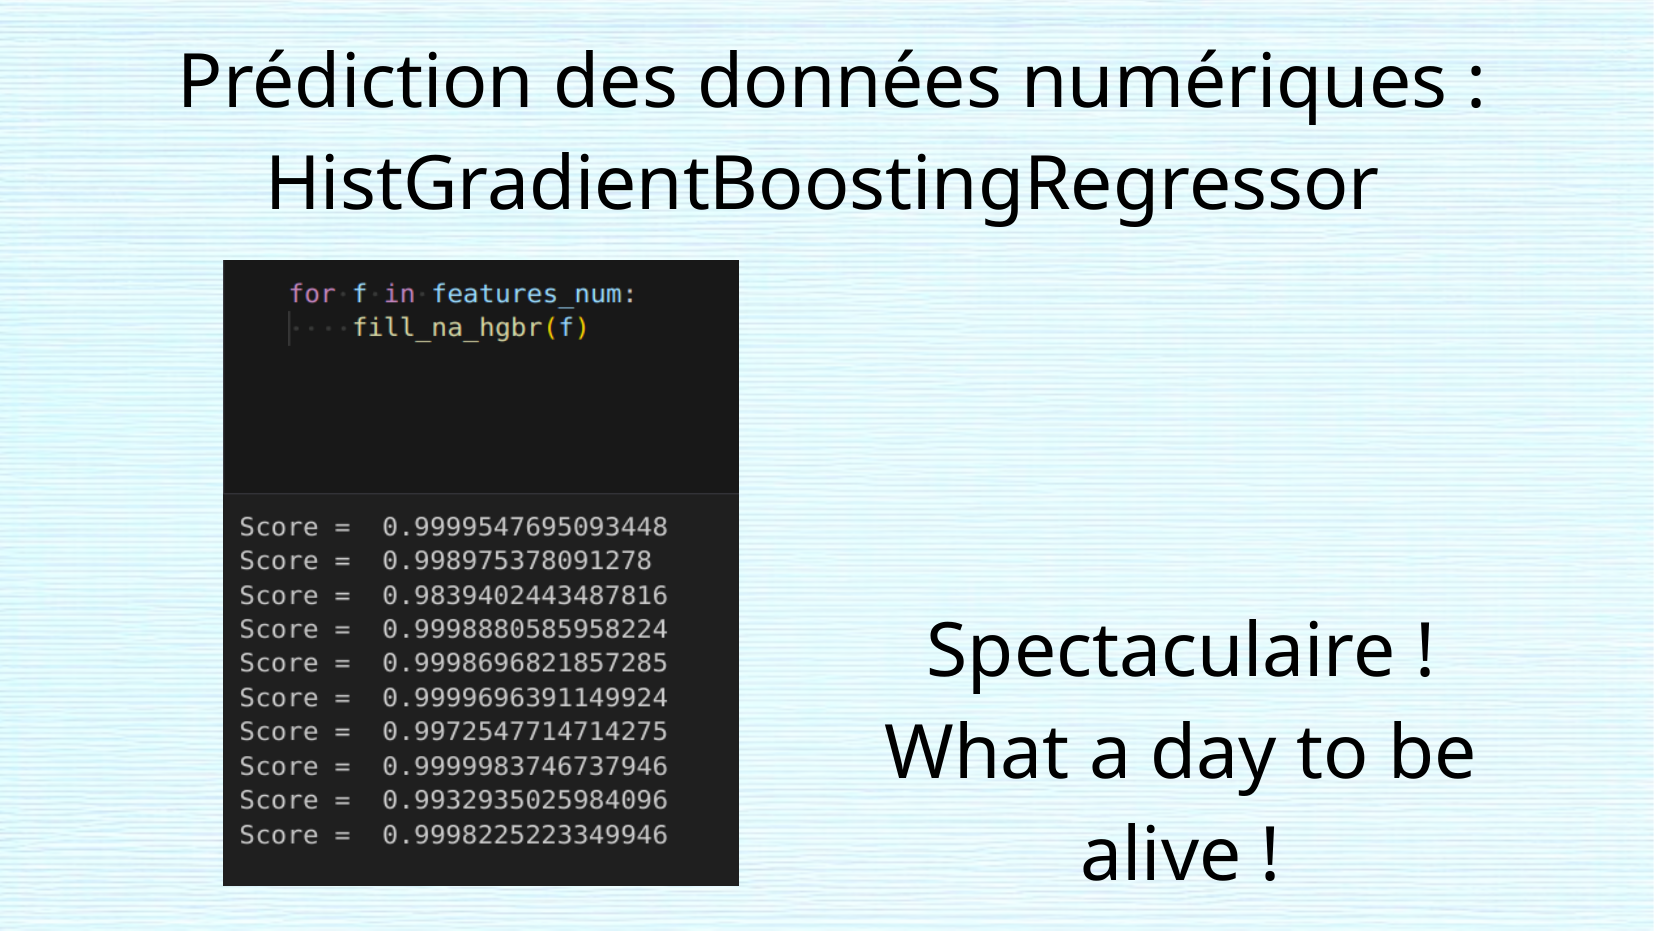

# Prédiction des données numériques : HistGradientBoostingRegressor
Spectaculaire !
What a day to be alive !